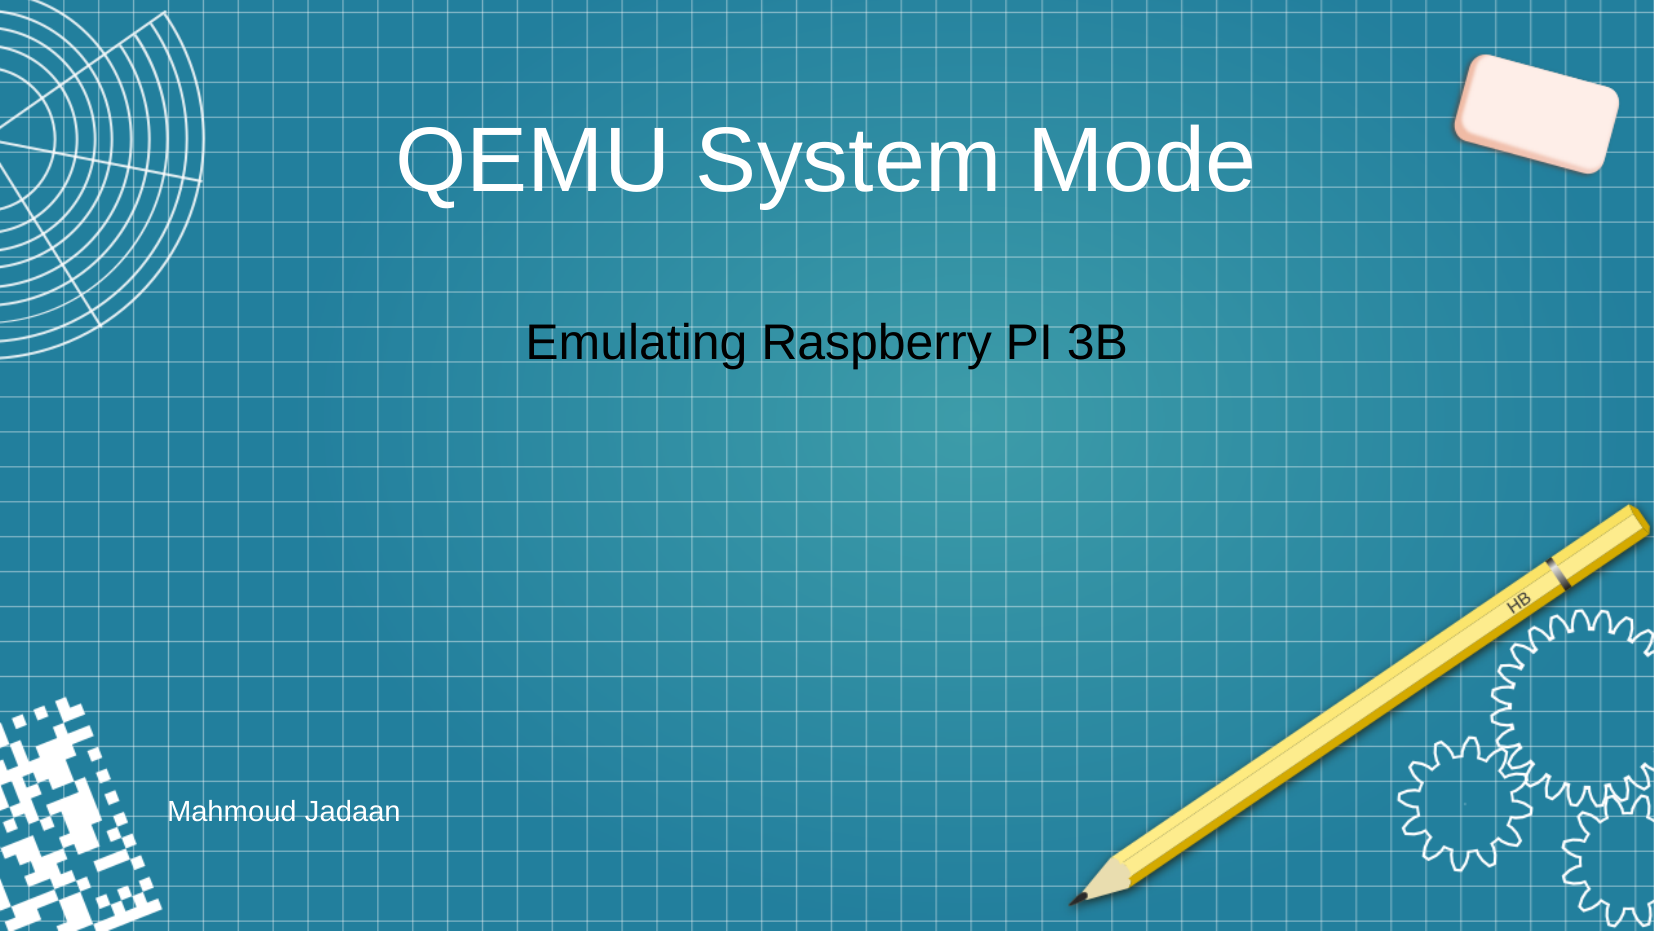

# QEMU System Mode Emulating Raspberry PI 3B
Mahmoud Jadaan